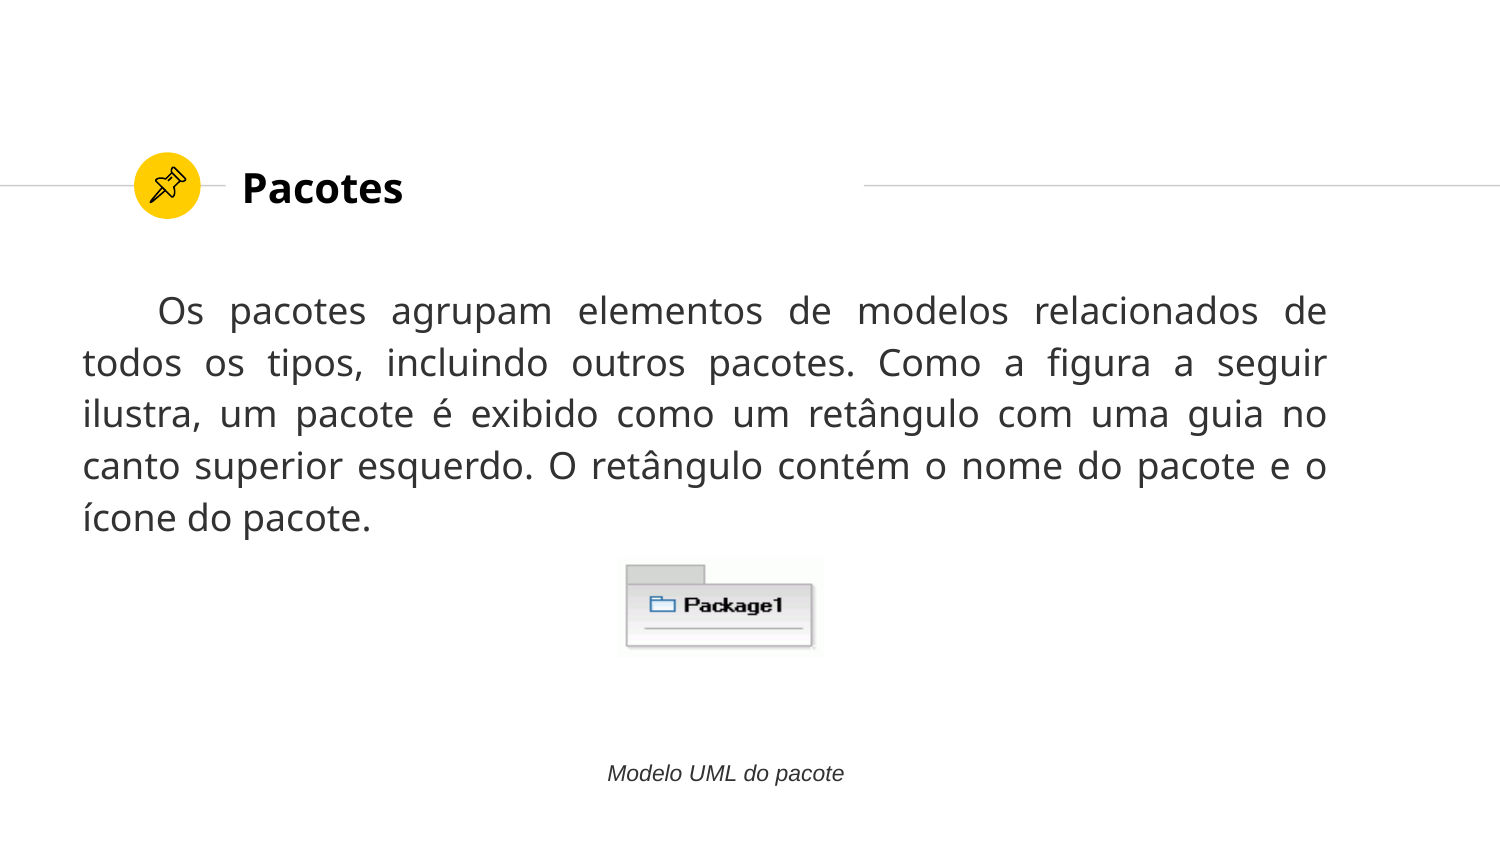

# Pacotes
Os pacotes agrupam elementos de modelos relacionados de todos os tipos, incluindo outros pacotes. Como a figura a seguir ilustra, um pacote é exibido como um retângulo com uma guia no canto superior esquerdo. O retângulo contém o nome do pacote e o ícone do pacote.
Modelo UML do pacote